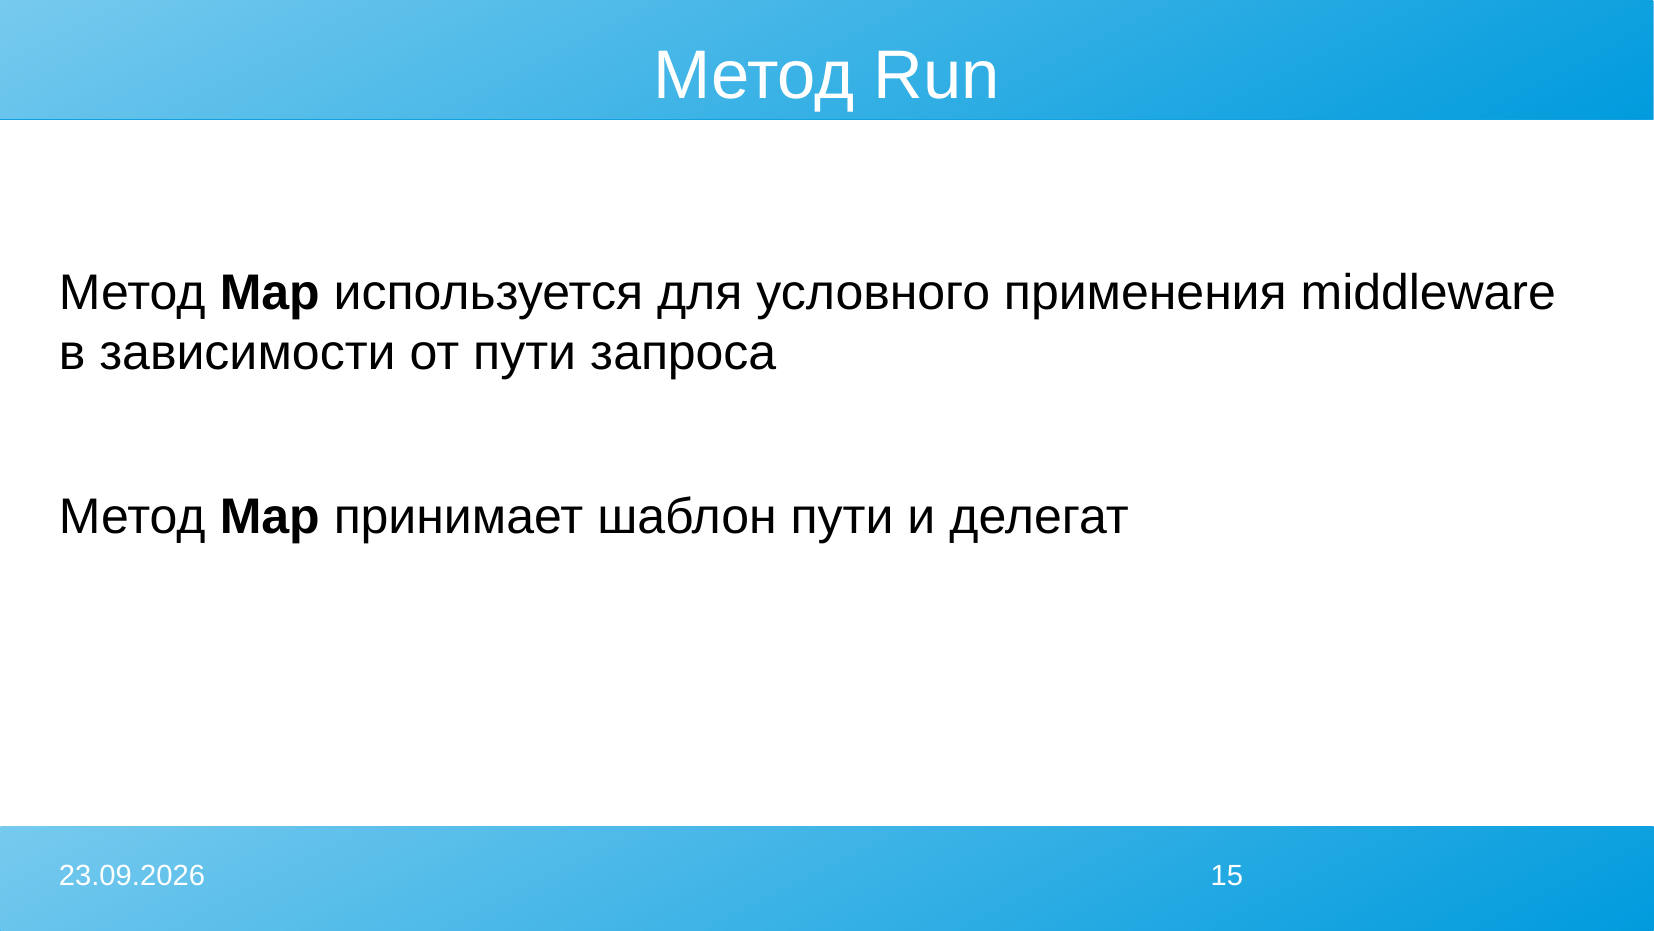

# Метод Run
Метод Map используется для условного применения middleware в зависимости от пути запроса
Метод Map принимает шаблон пути и делегат